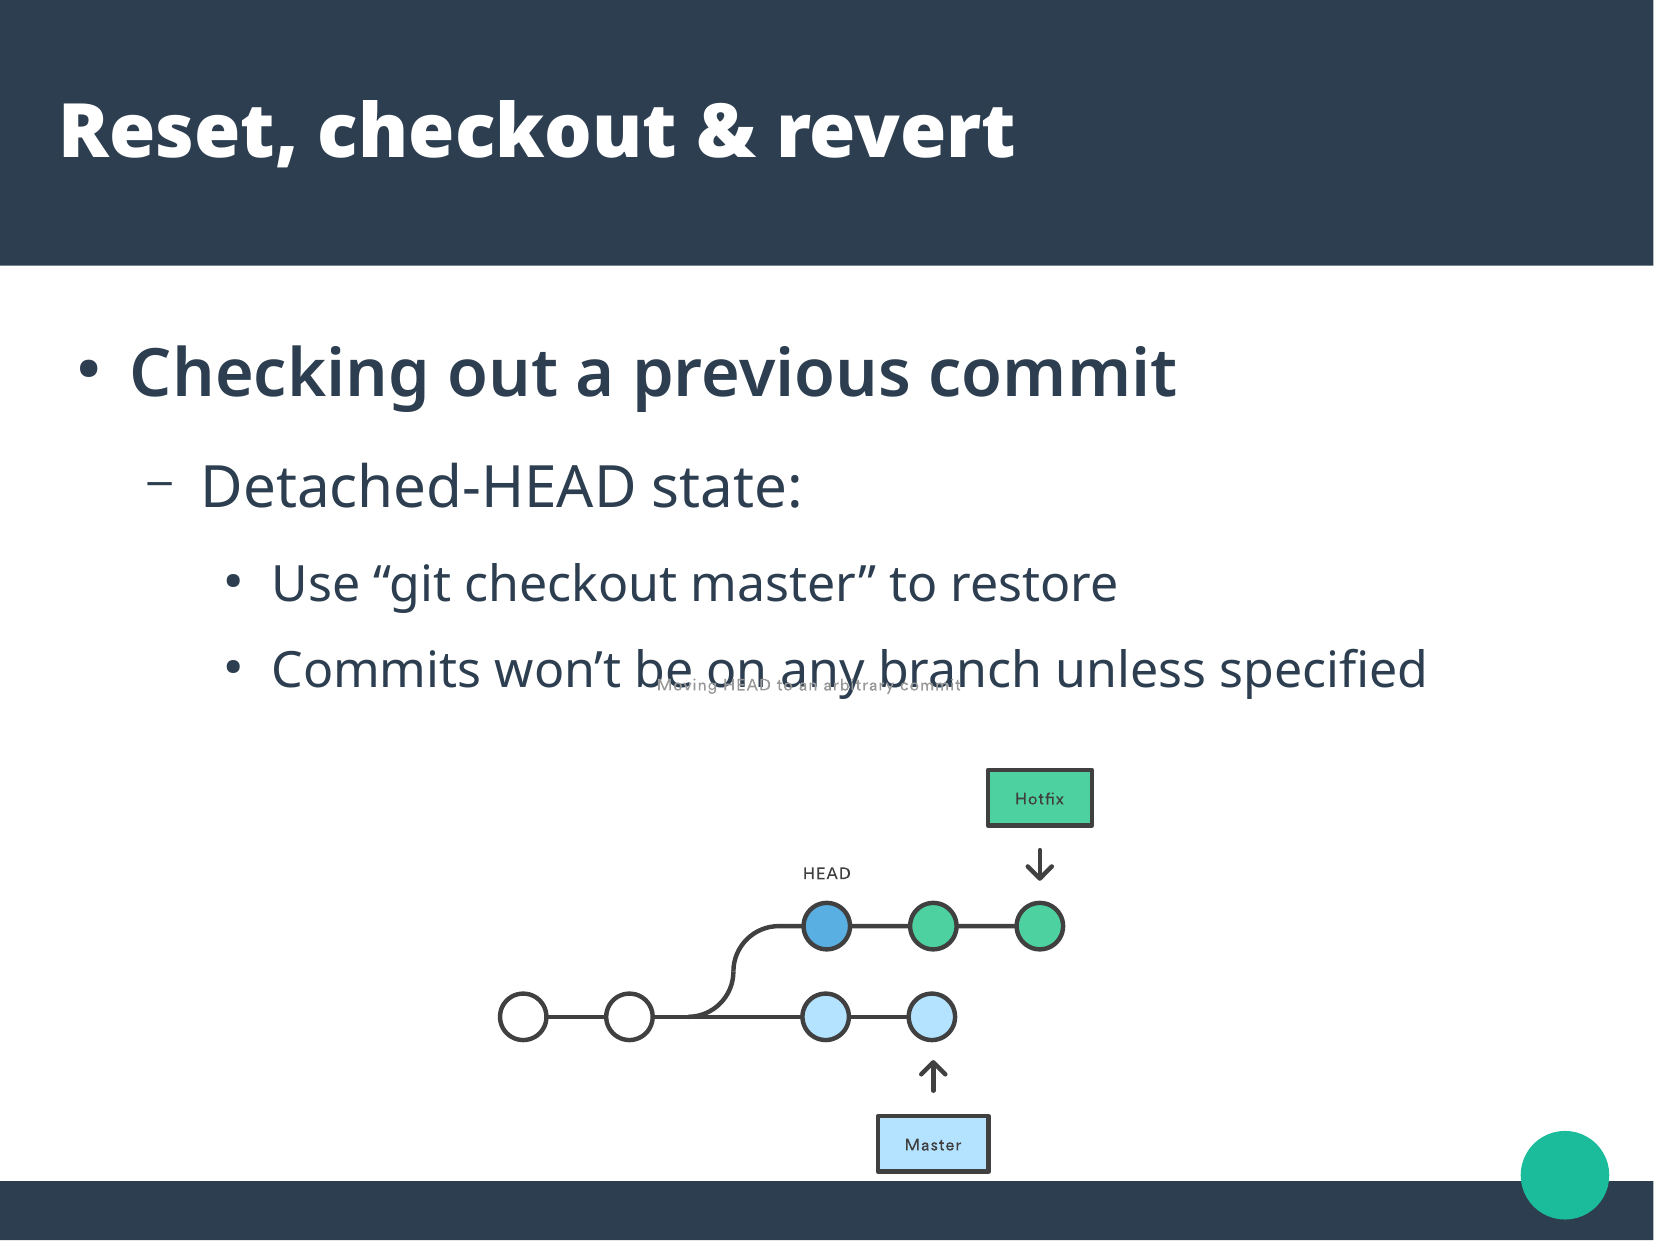

# Reset, checkout & revert
Checking out a previous commit
Detached-HEAD state:
Use “git checkout master” to restore
Commits won’t be on any branch unless specified